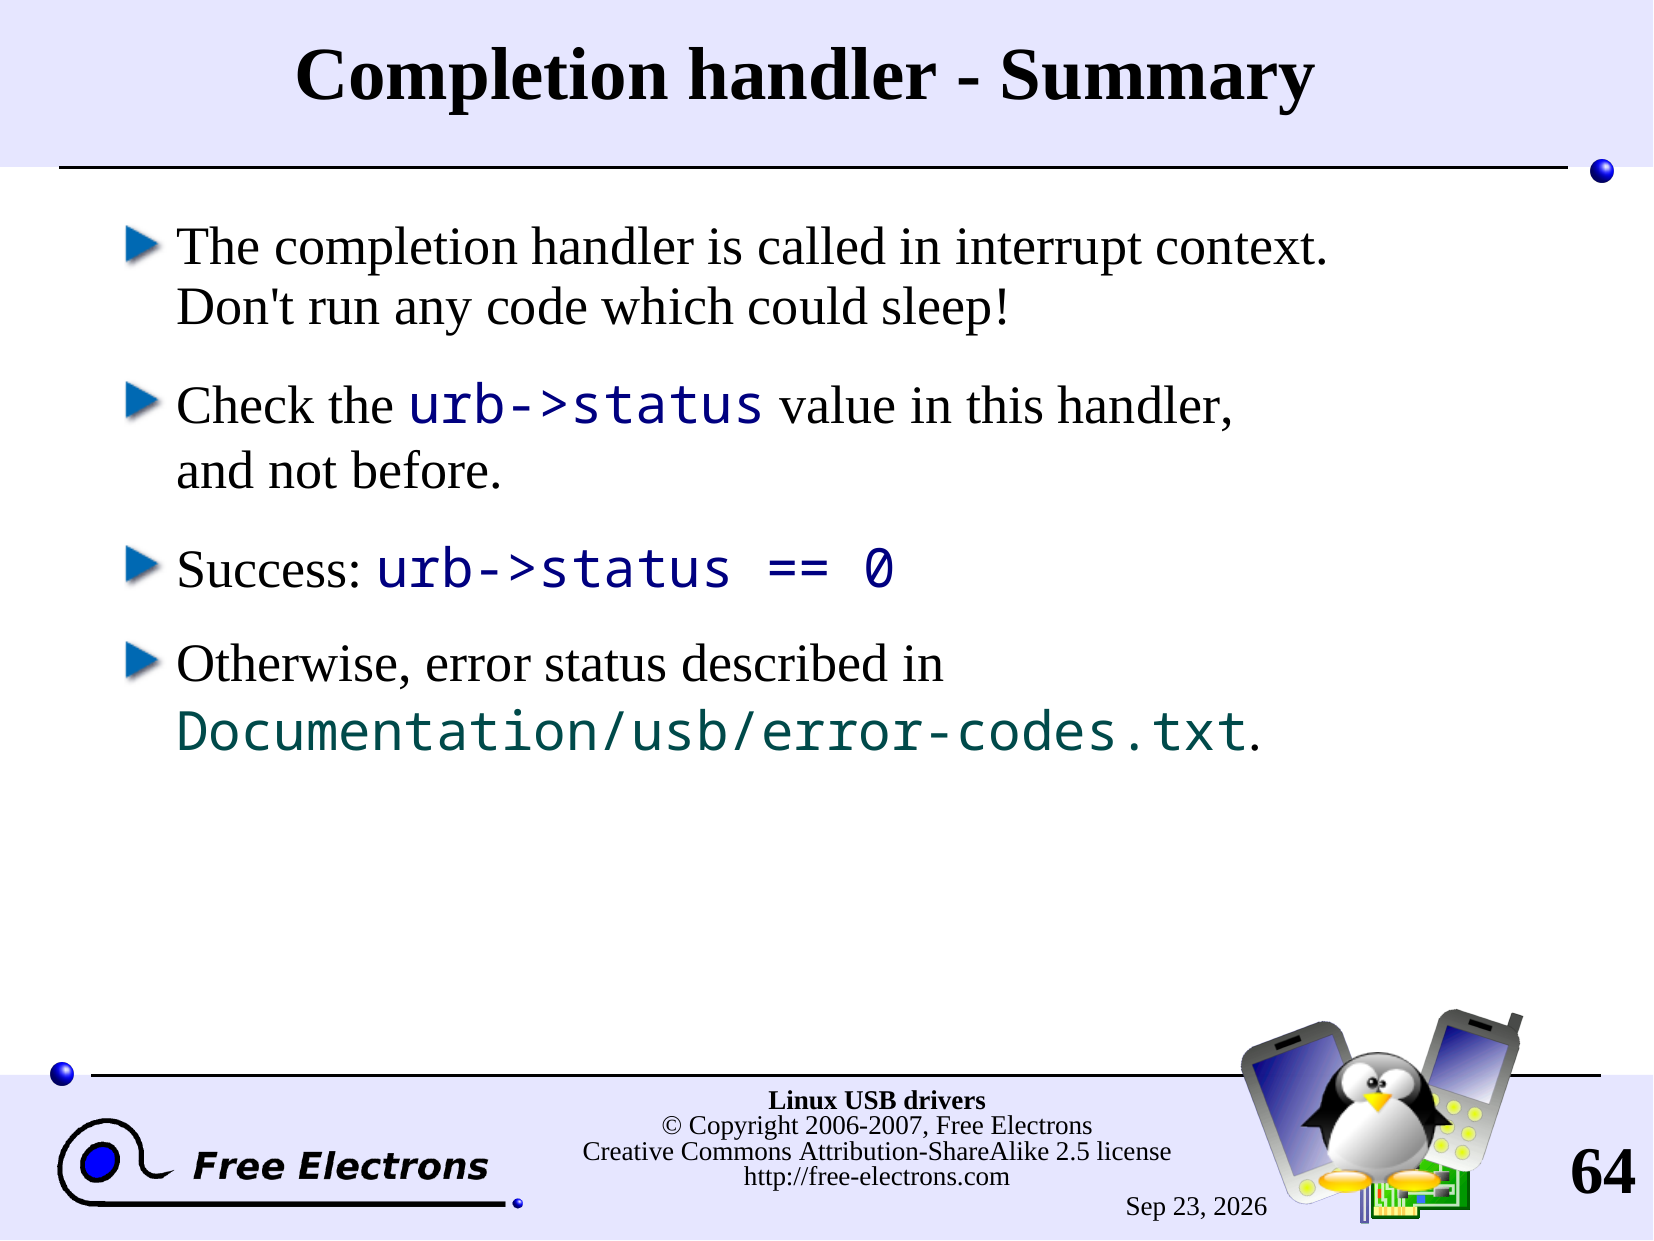

# Completion handler - Summary
The completion handler is called in interrupt context.
Don't run any code which could sleep!
Check the urb->status value in this handler,
and not before.
Success: urb->status == 0
Otherwise, error status described in Documentation/usb/error-codes.txt.